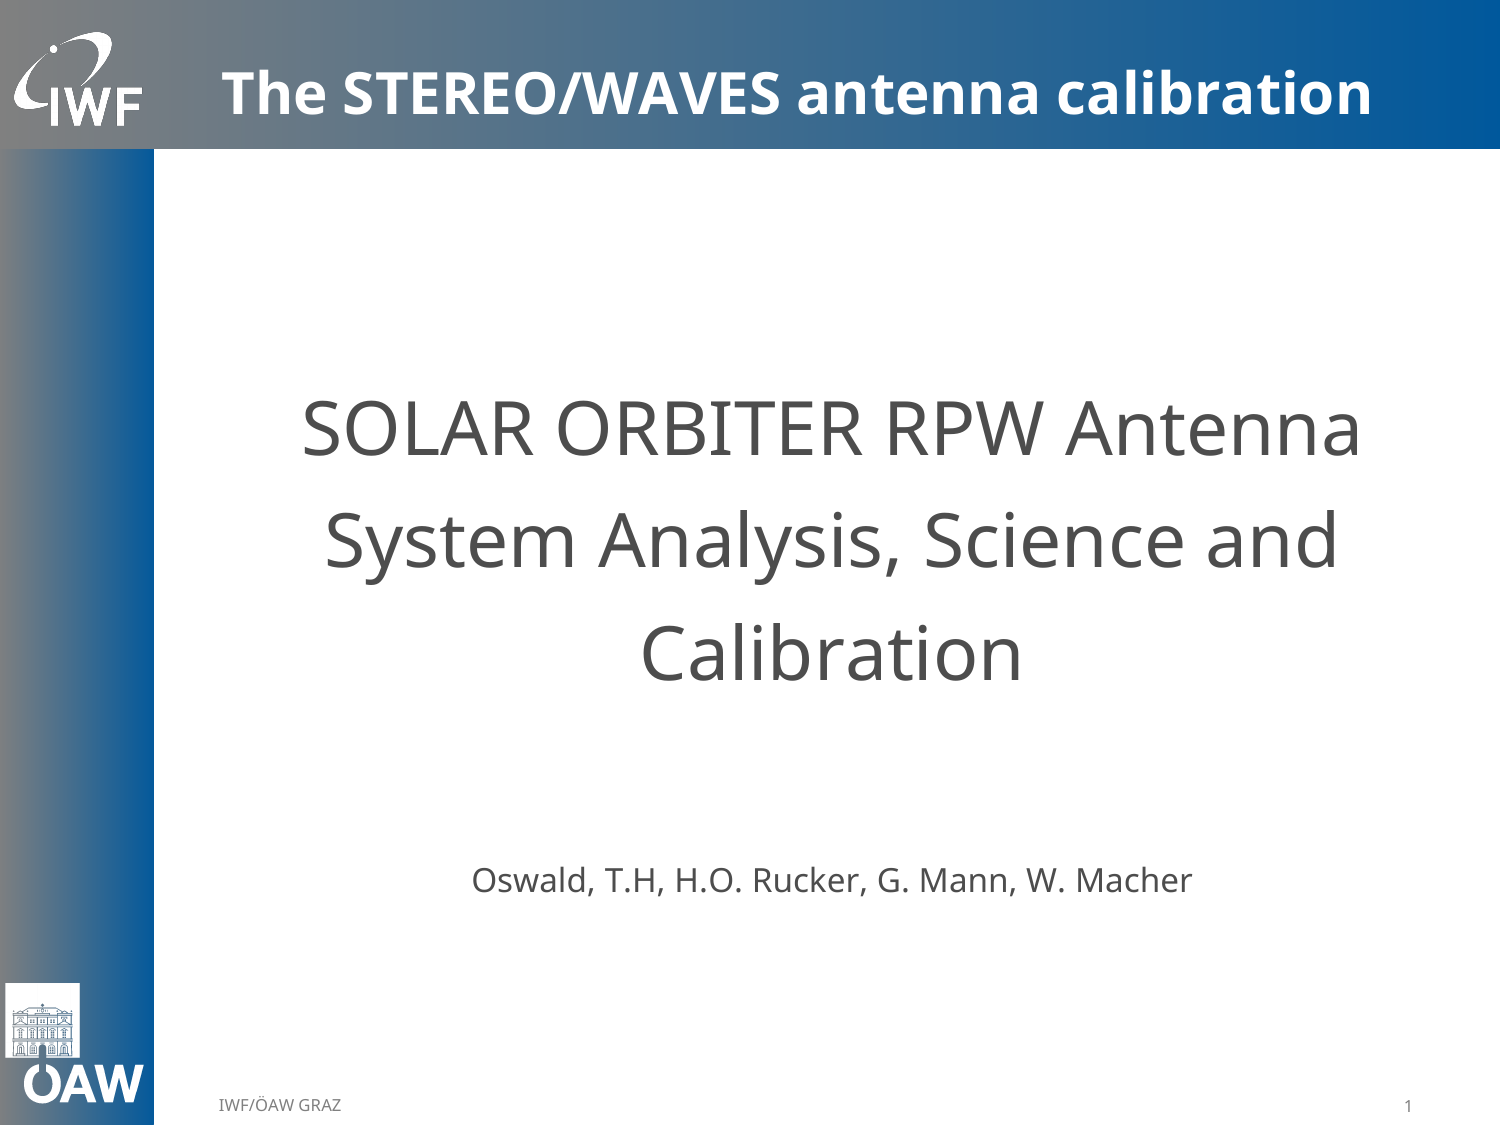

# The STEREO/WAVES antenna calibration
SOLAR ORBITER RPW Antenna System Analysis, Science and Calibration
Oswald, T.H, H.O. Rucker, G. Mann, W. Macher
IWF/ÖAW GRAZ
1